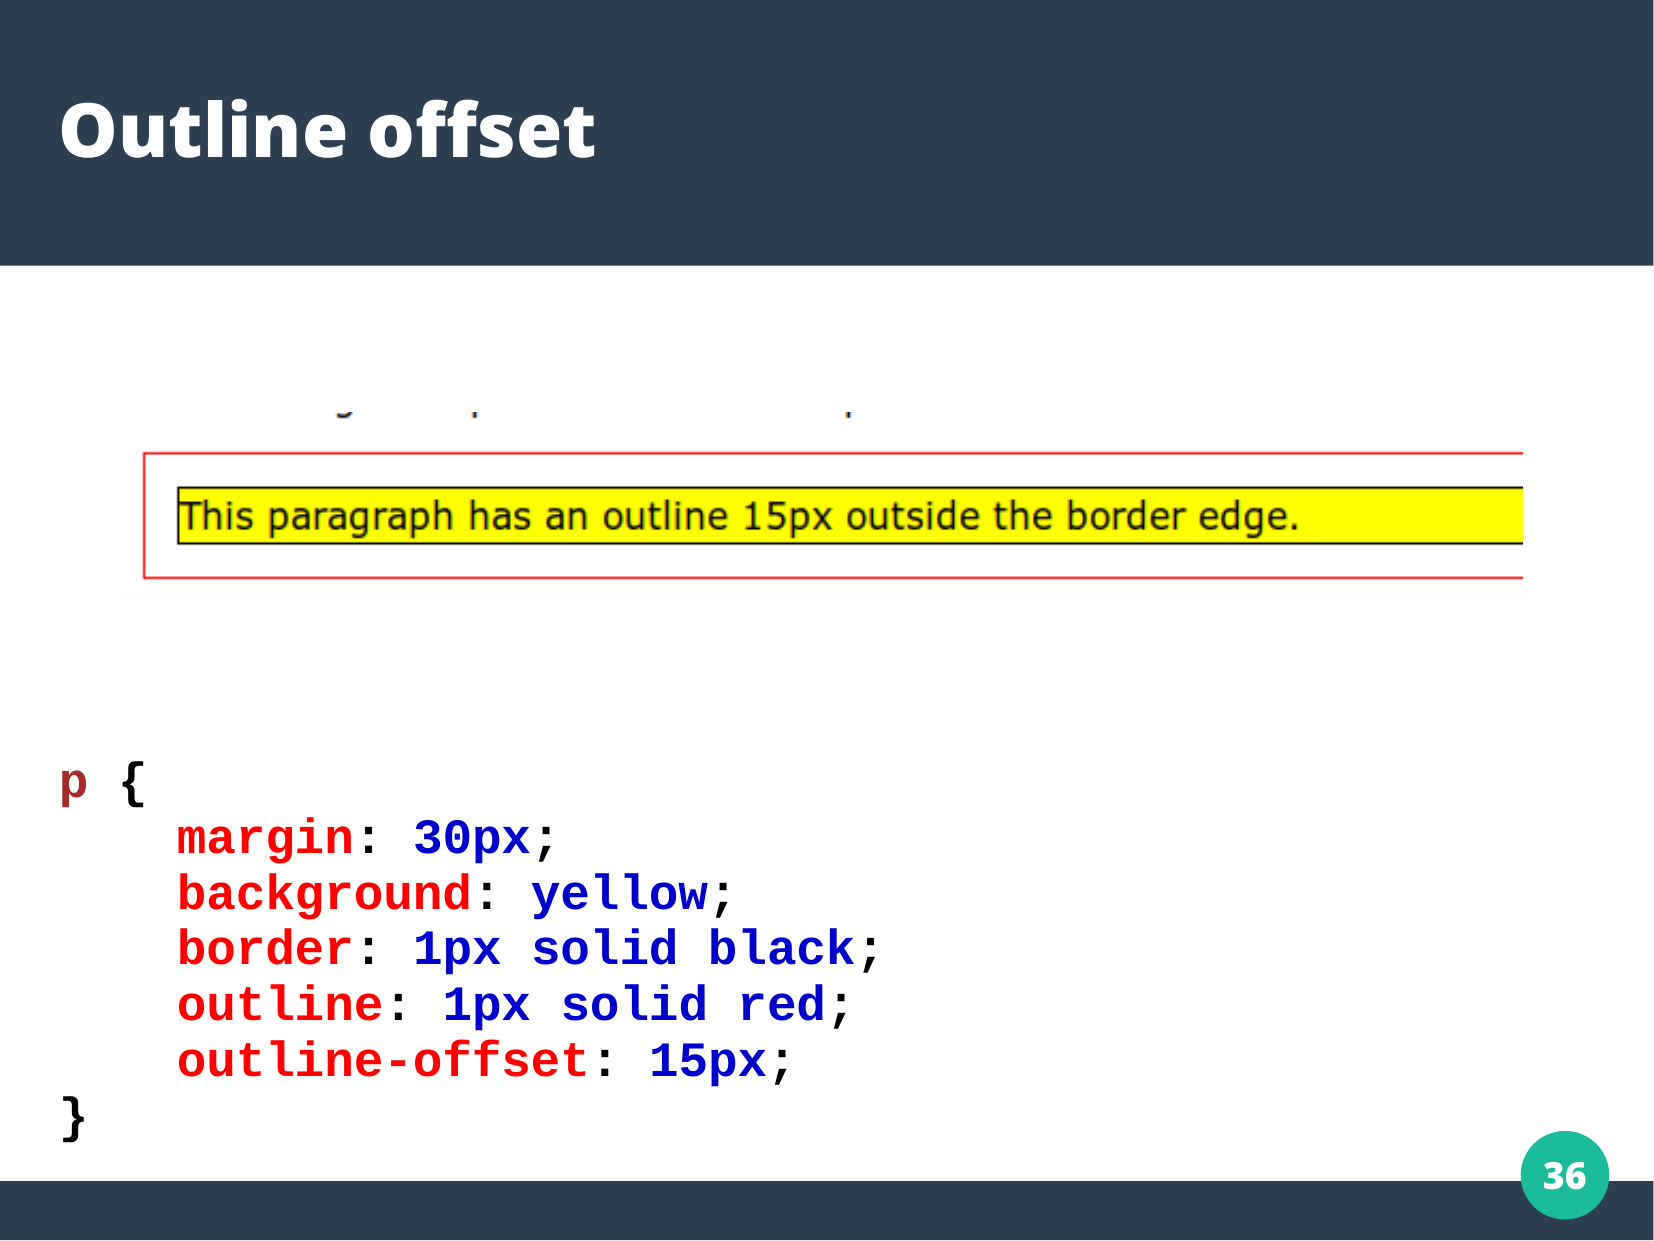

# Outline offset
p {
    margin: 30px;
    background: yellow;
    border: 1px solid black;
    outline: 1px solid red;
    outline-offset: 15px;
}
36